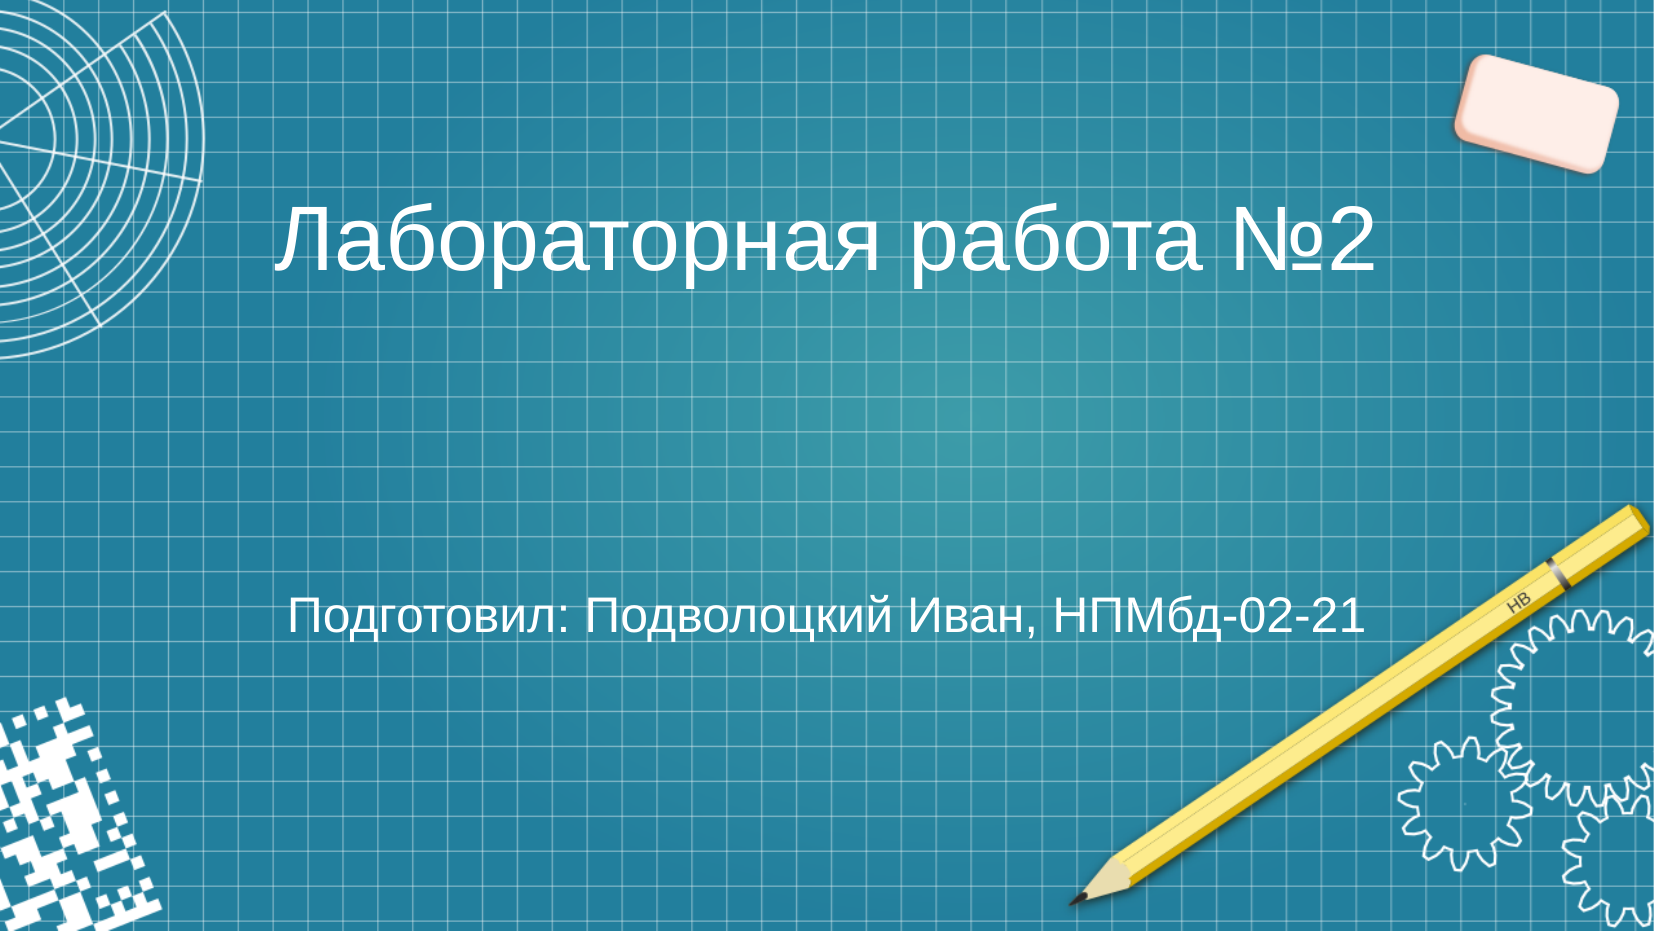

# Лабораторная работа №2
Подготовил: Подволоцкий Иван, НПМбд-02-21